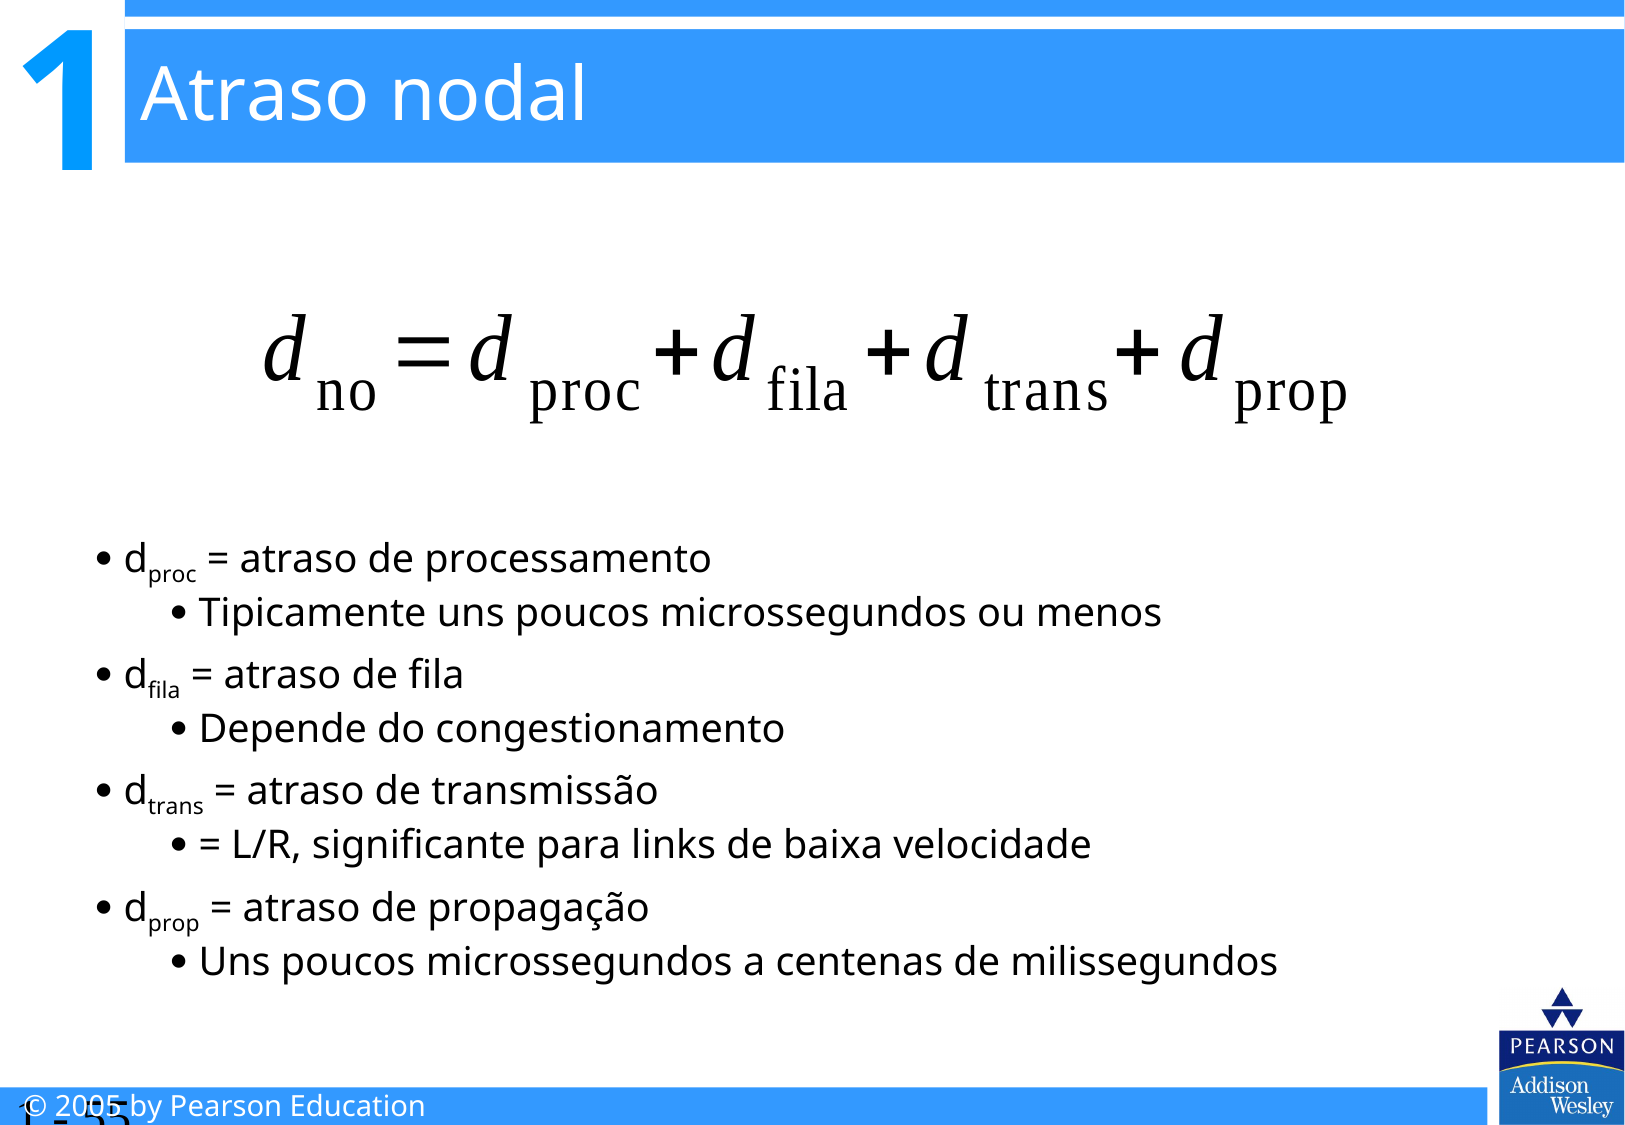

Atraso nodal
#  dproc = atraso de processamento
 Tipicamente uns poucos microssegundos ou menos
 dfila = atraso de fila
 Depende do congestionamento
 dtrans = atraso de transmissão
 = L/R, significante para links de baixa velocidade
 dprop = atraso de propagação
 Uns poucos microssegundos a centenas de milissegundos
55